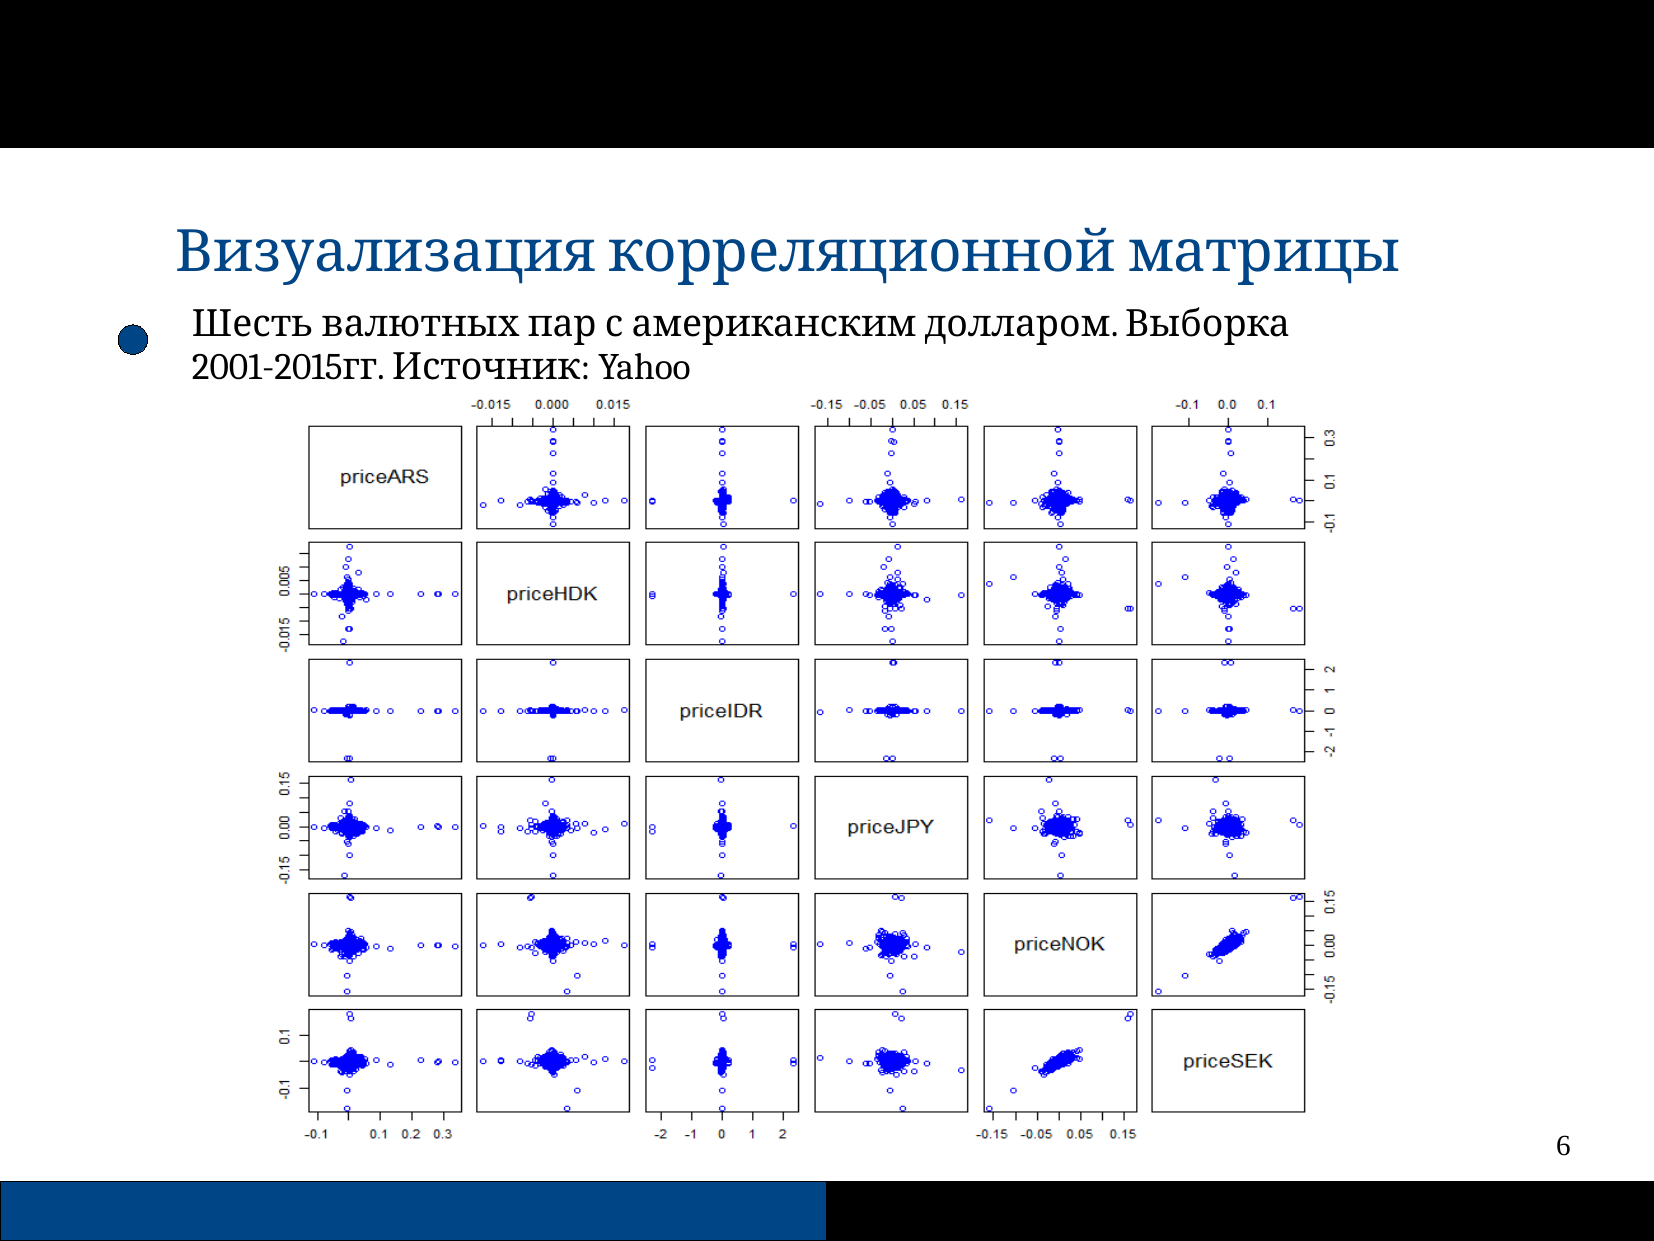

Визуализация корреляционной матрицы
Шесть валютных пар с американским долларом. Выборка 2001-2015гг. Источник: Yahoo
6